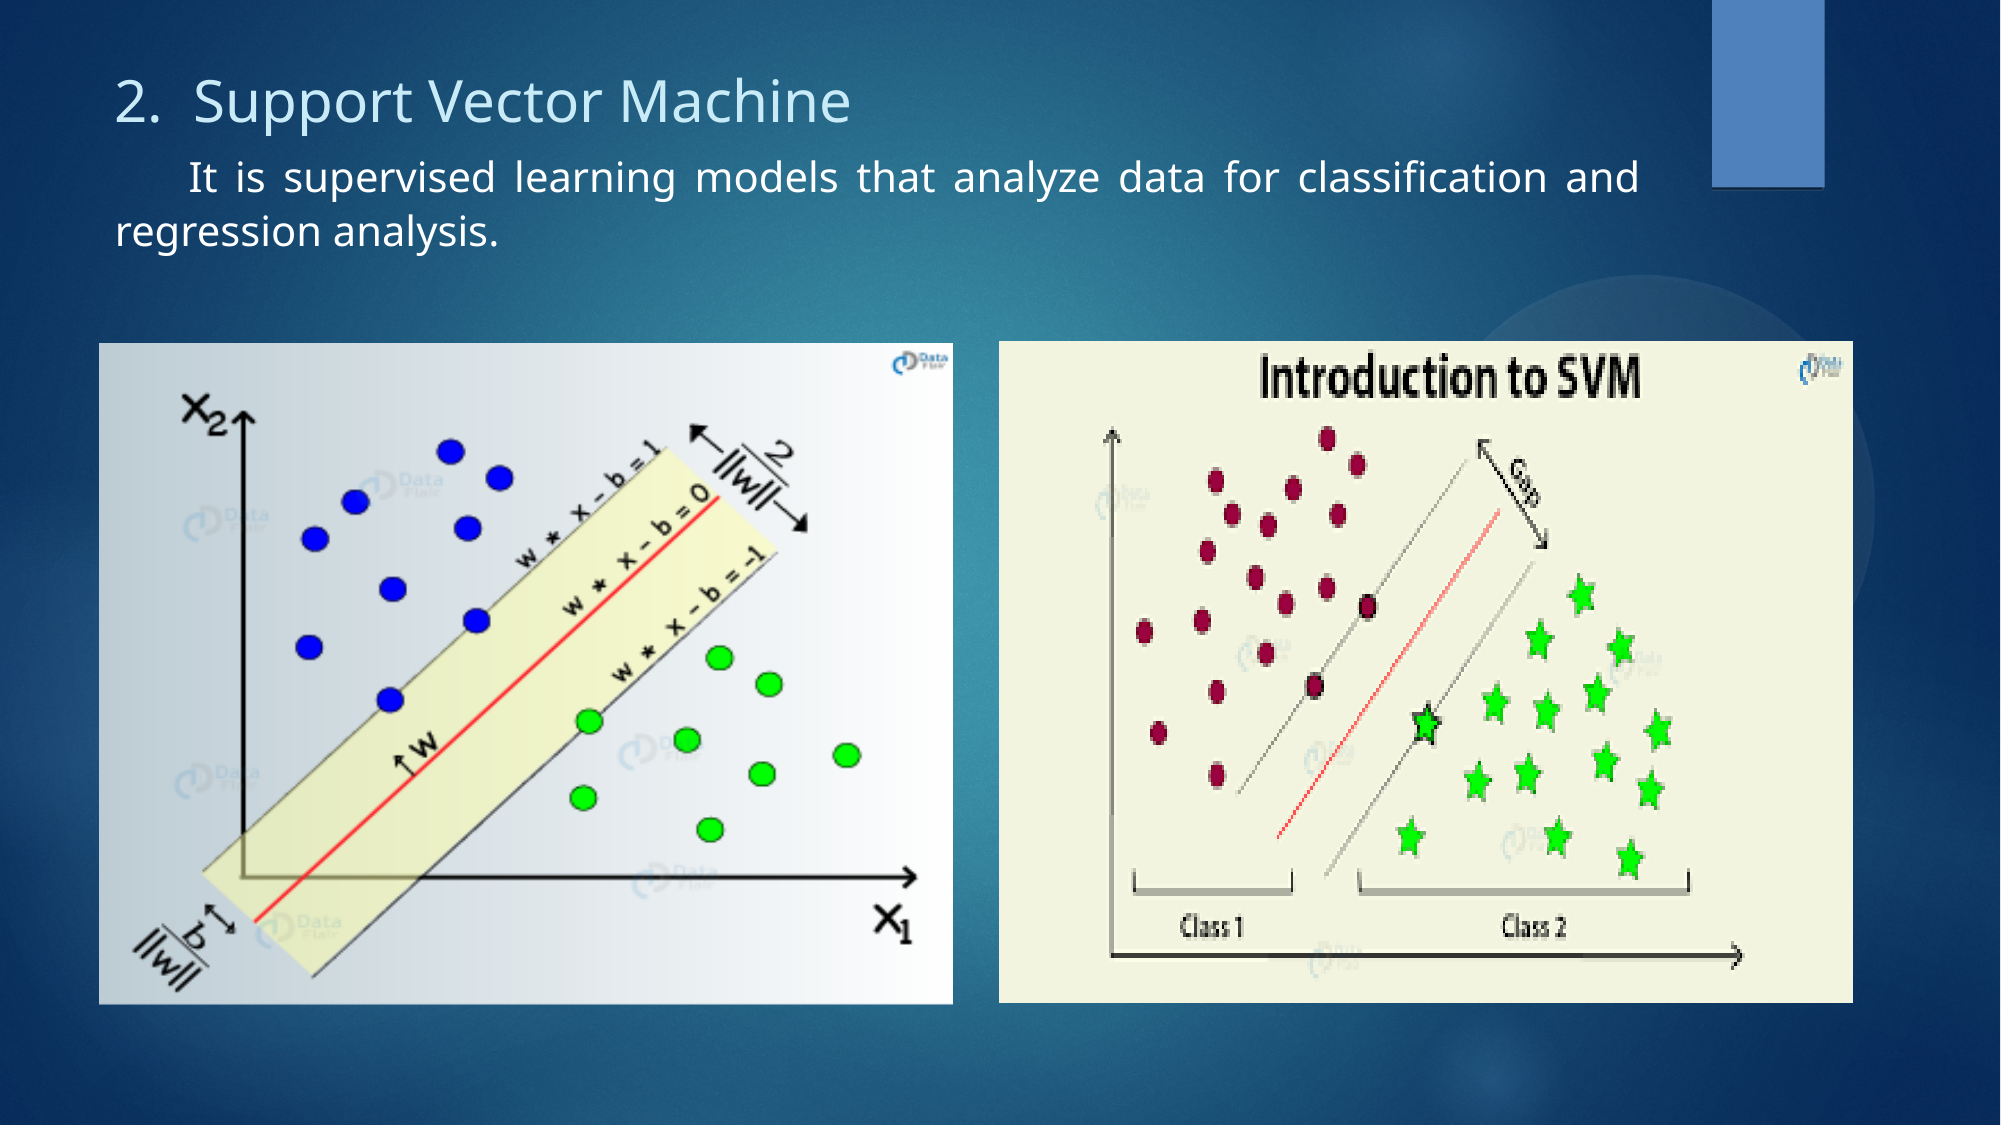

2. Support Vector Machine
	It is supervised learning models that analyze data for classification and 	regression analysis.